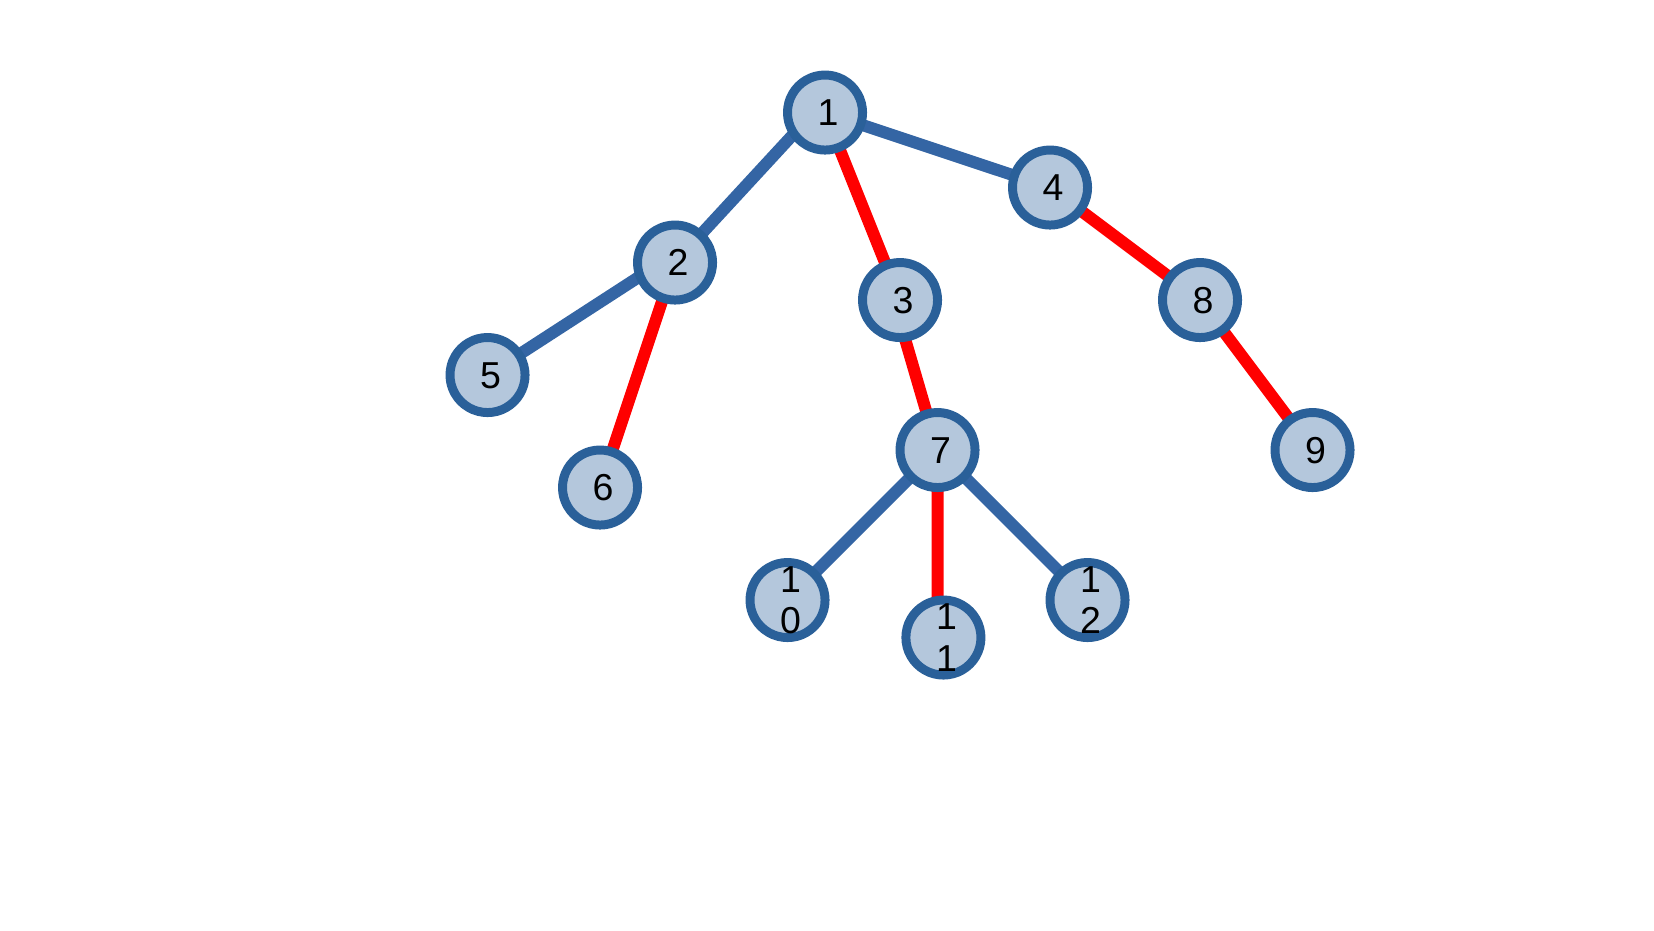

1
4
2
3
8
5
7
9
6
10
12
11